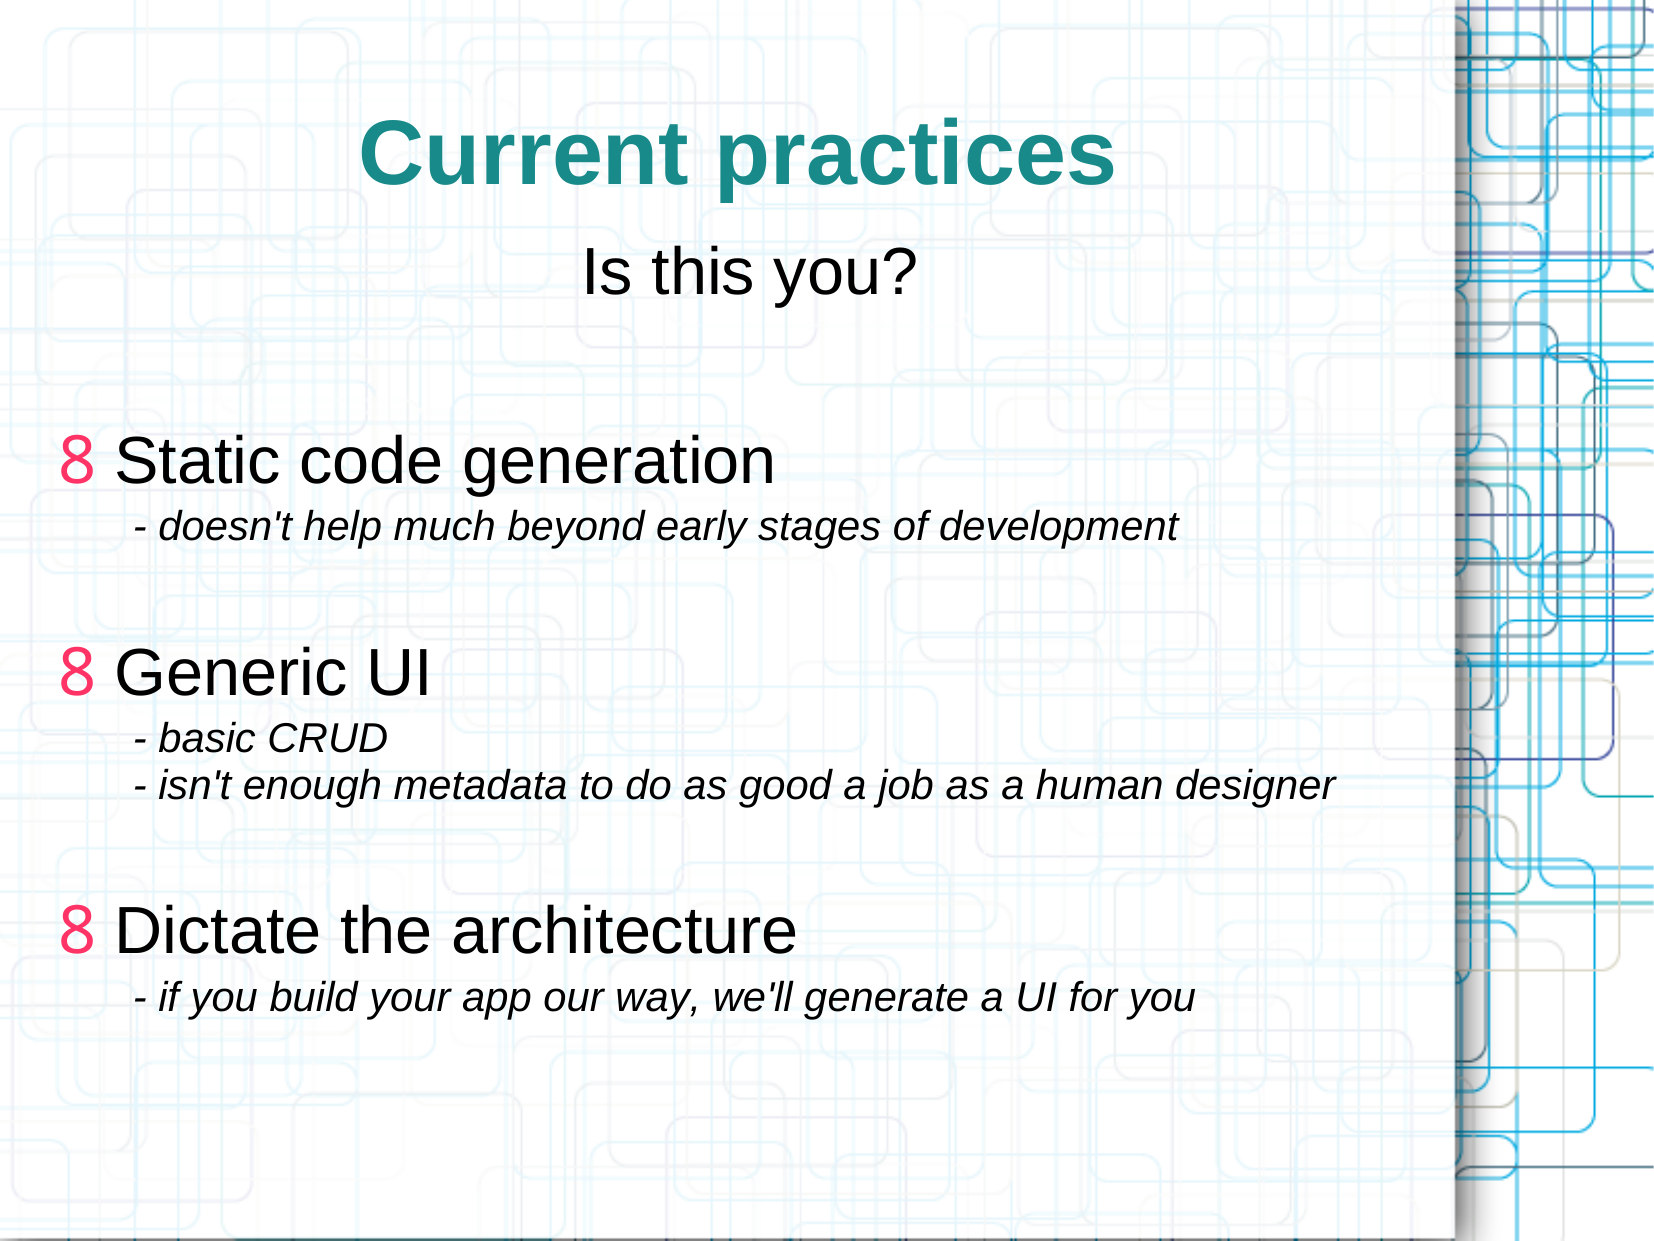

# Current practices
Is this you?
8 Static code generation
	- doesn't help much beyond early stages of development
8 Generic UI
	- basic CRUD
	- isn't enough metadata to do as good a job as a human designer
8 Dictate the architecture
	- if you build your app our way, we'll generate a UI for you